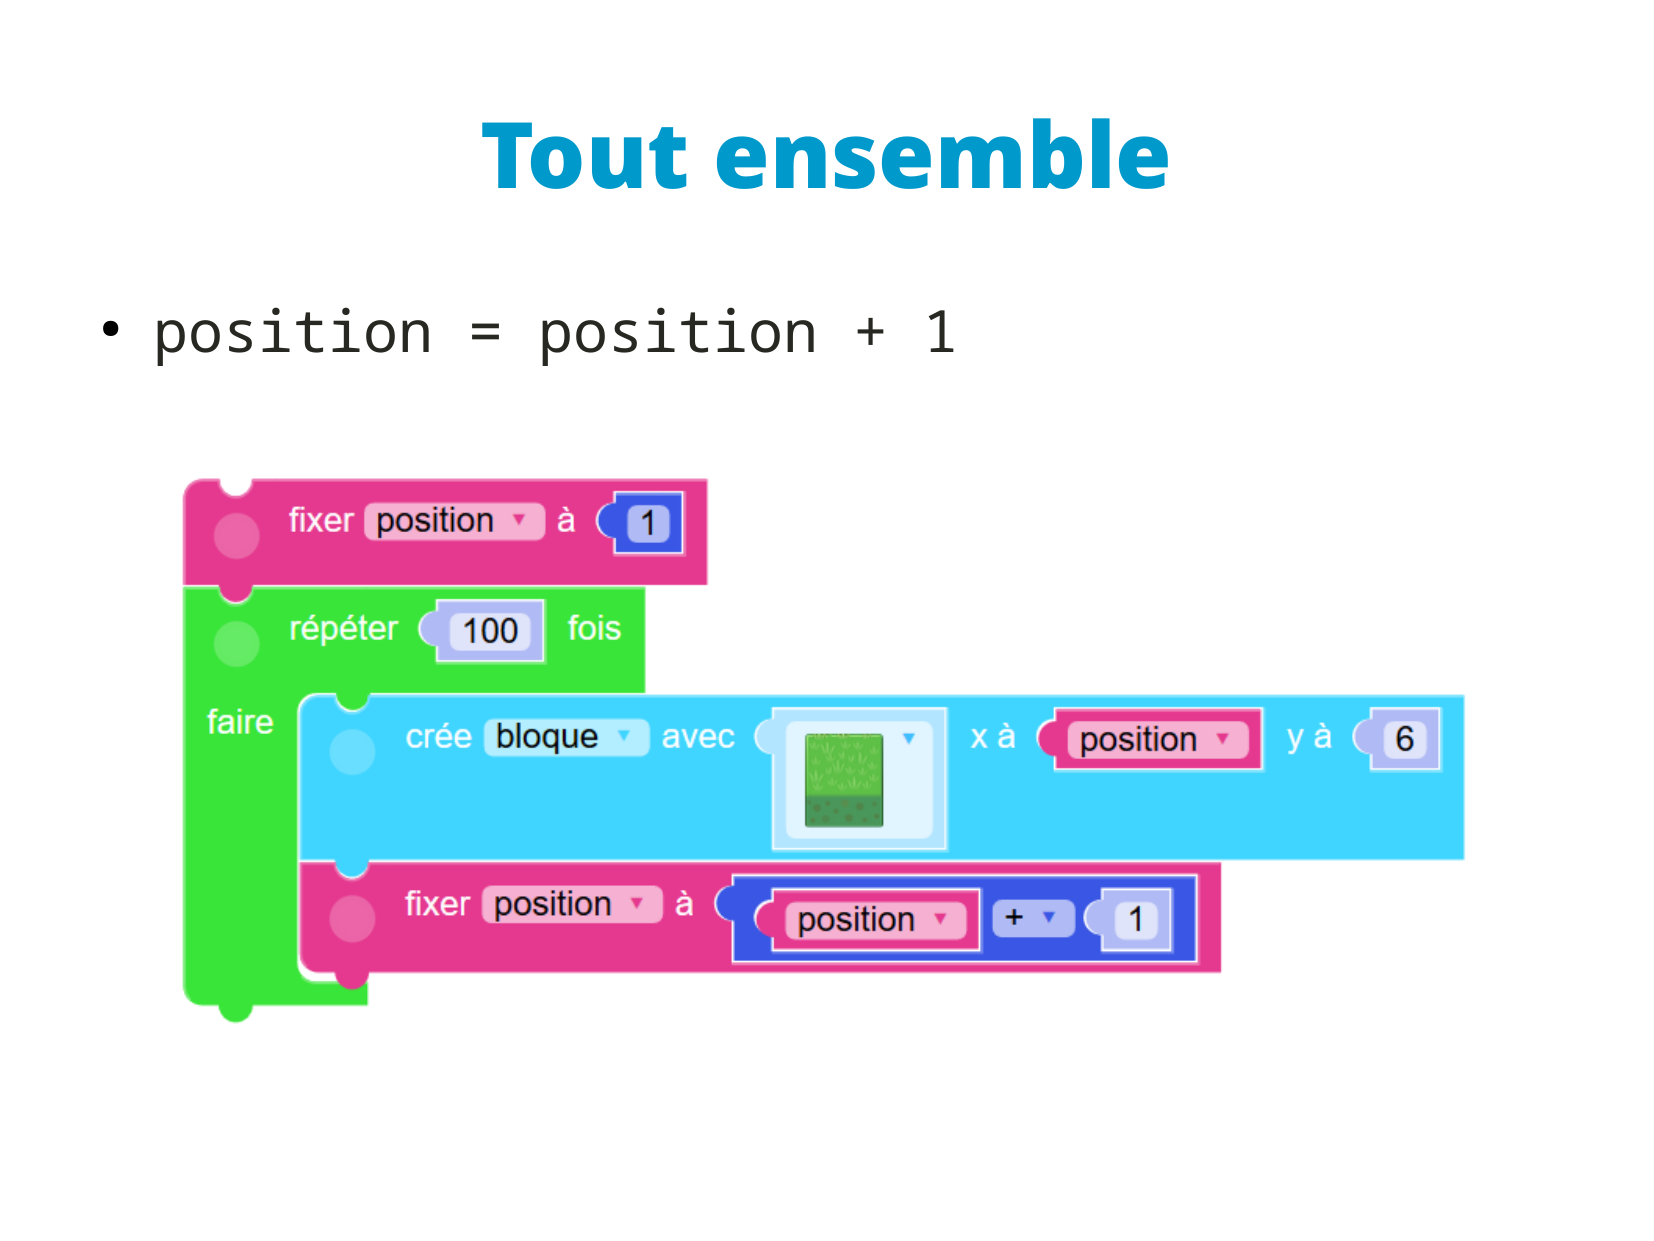

# Tout ensemble
position = position + 1